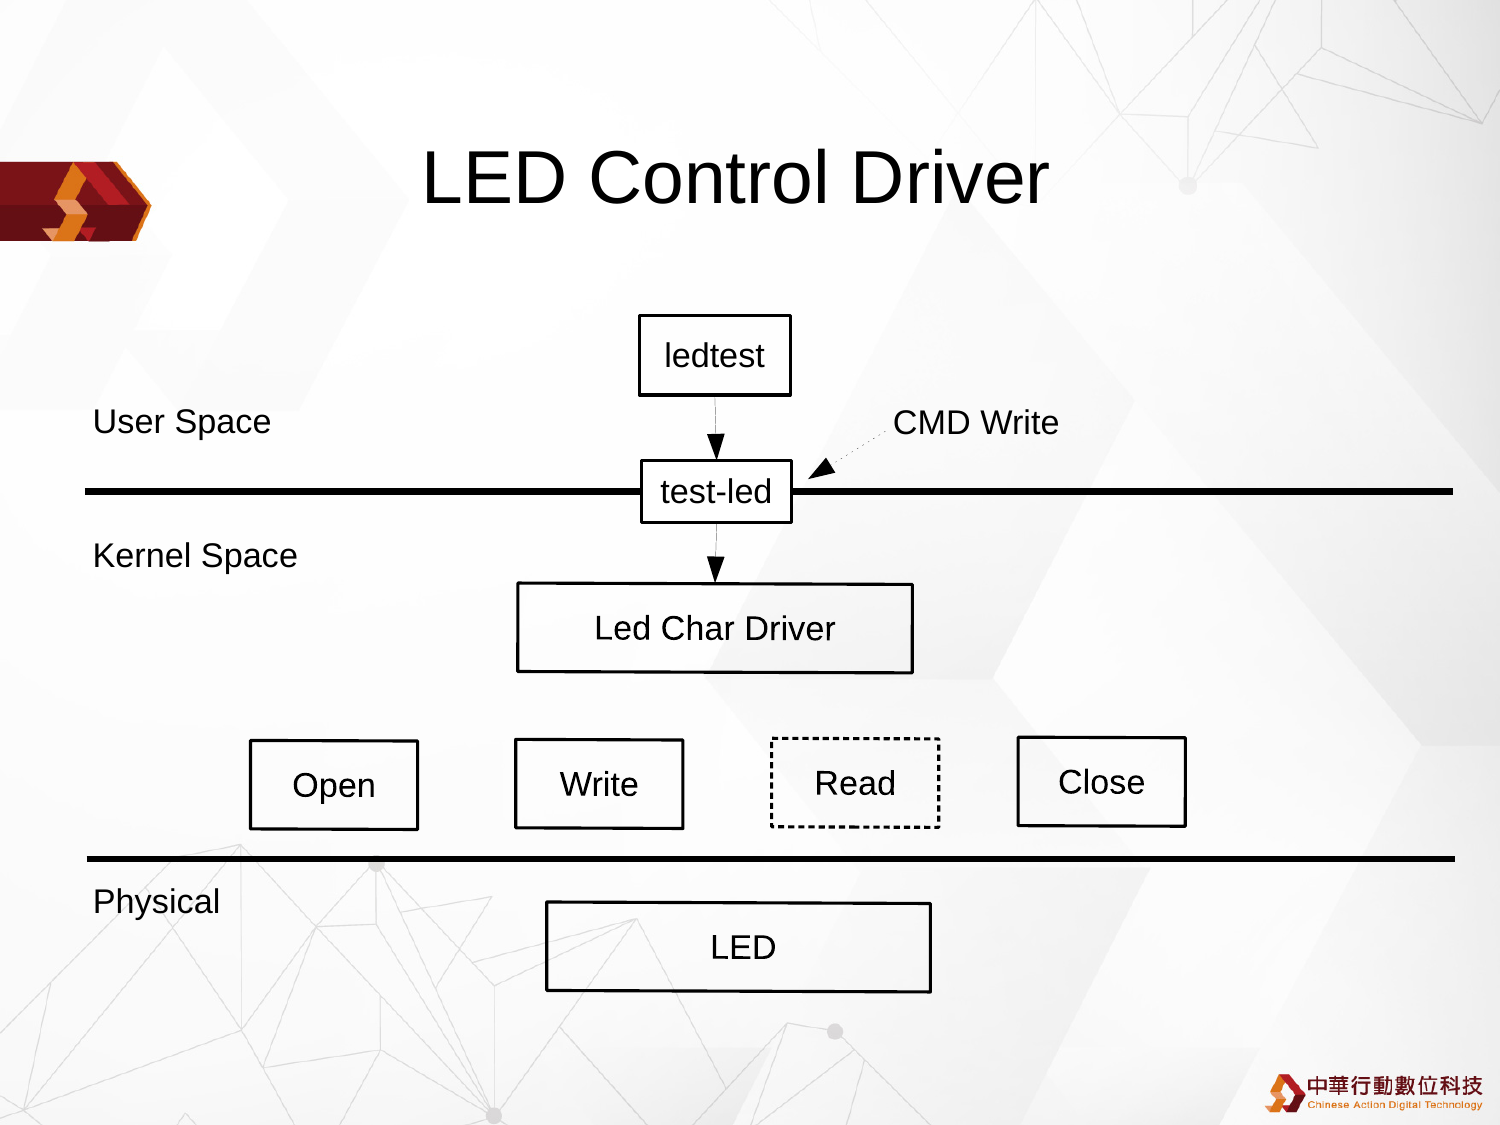

# LED Control Driver
ledtest
User Space
CMD Write
test-led
Kernel Space
Led Char Driver
Close
Read
Write
Open
Physical
 LED